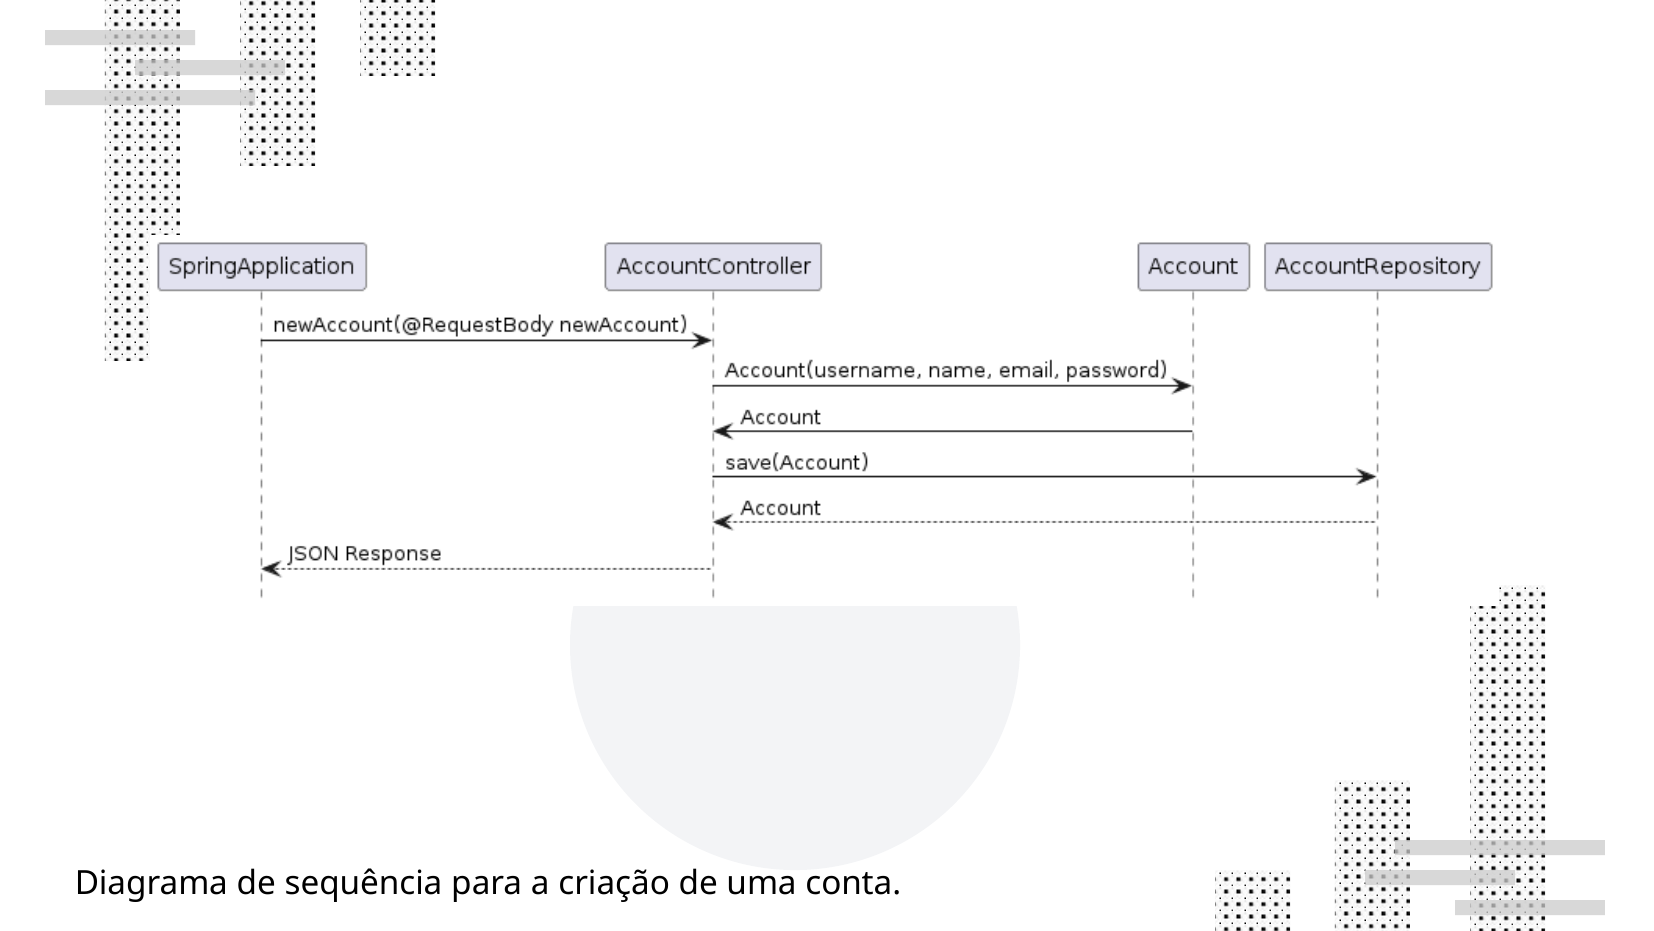

Diagrama de sequência para a criação de uma conta.